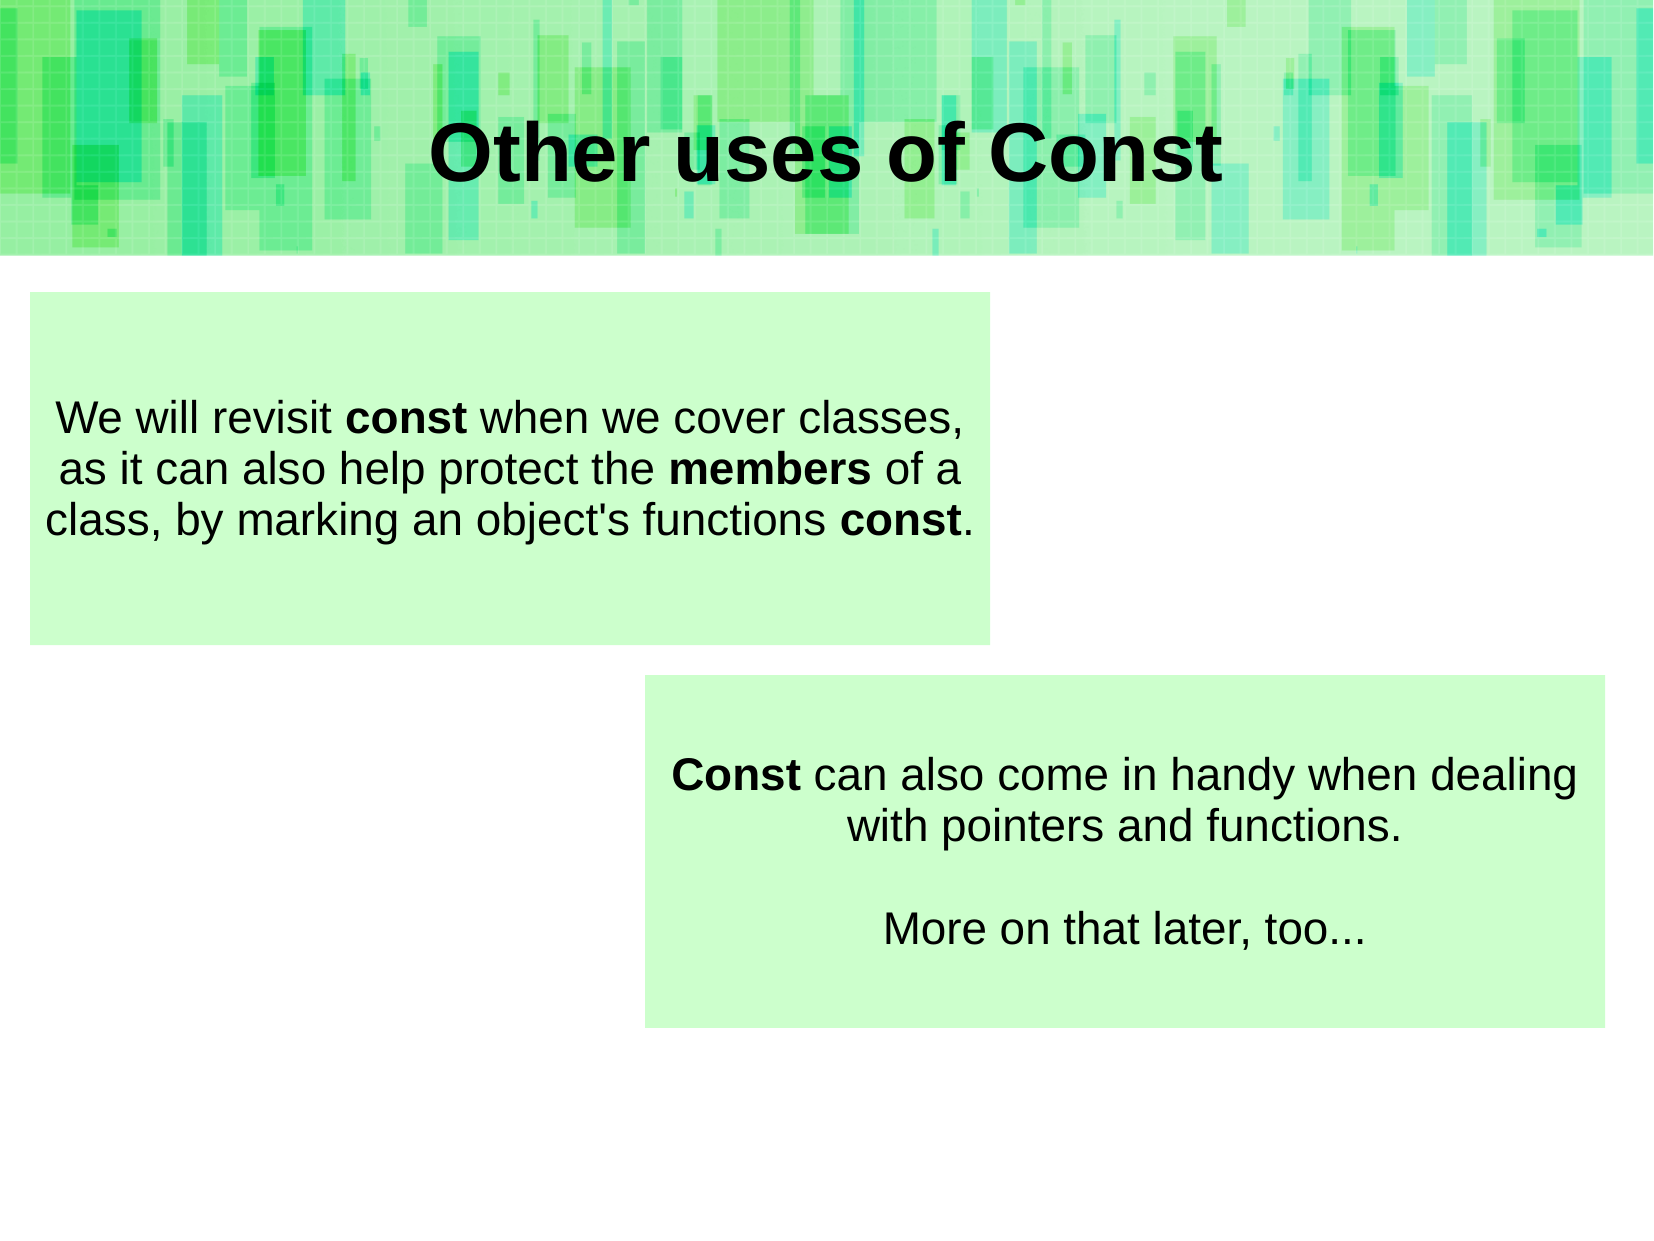

# Other uses of Const
We will revisit const when we cover classes, as it can also help protect the members of a class, by marking an object's functions const.
Const can also come in handy when dealing with pointers and functions.
More on that later, too...